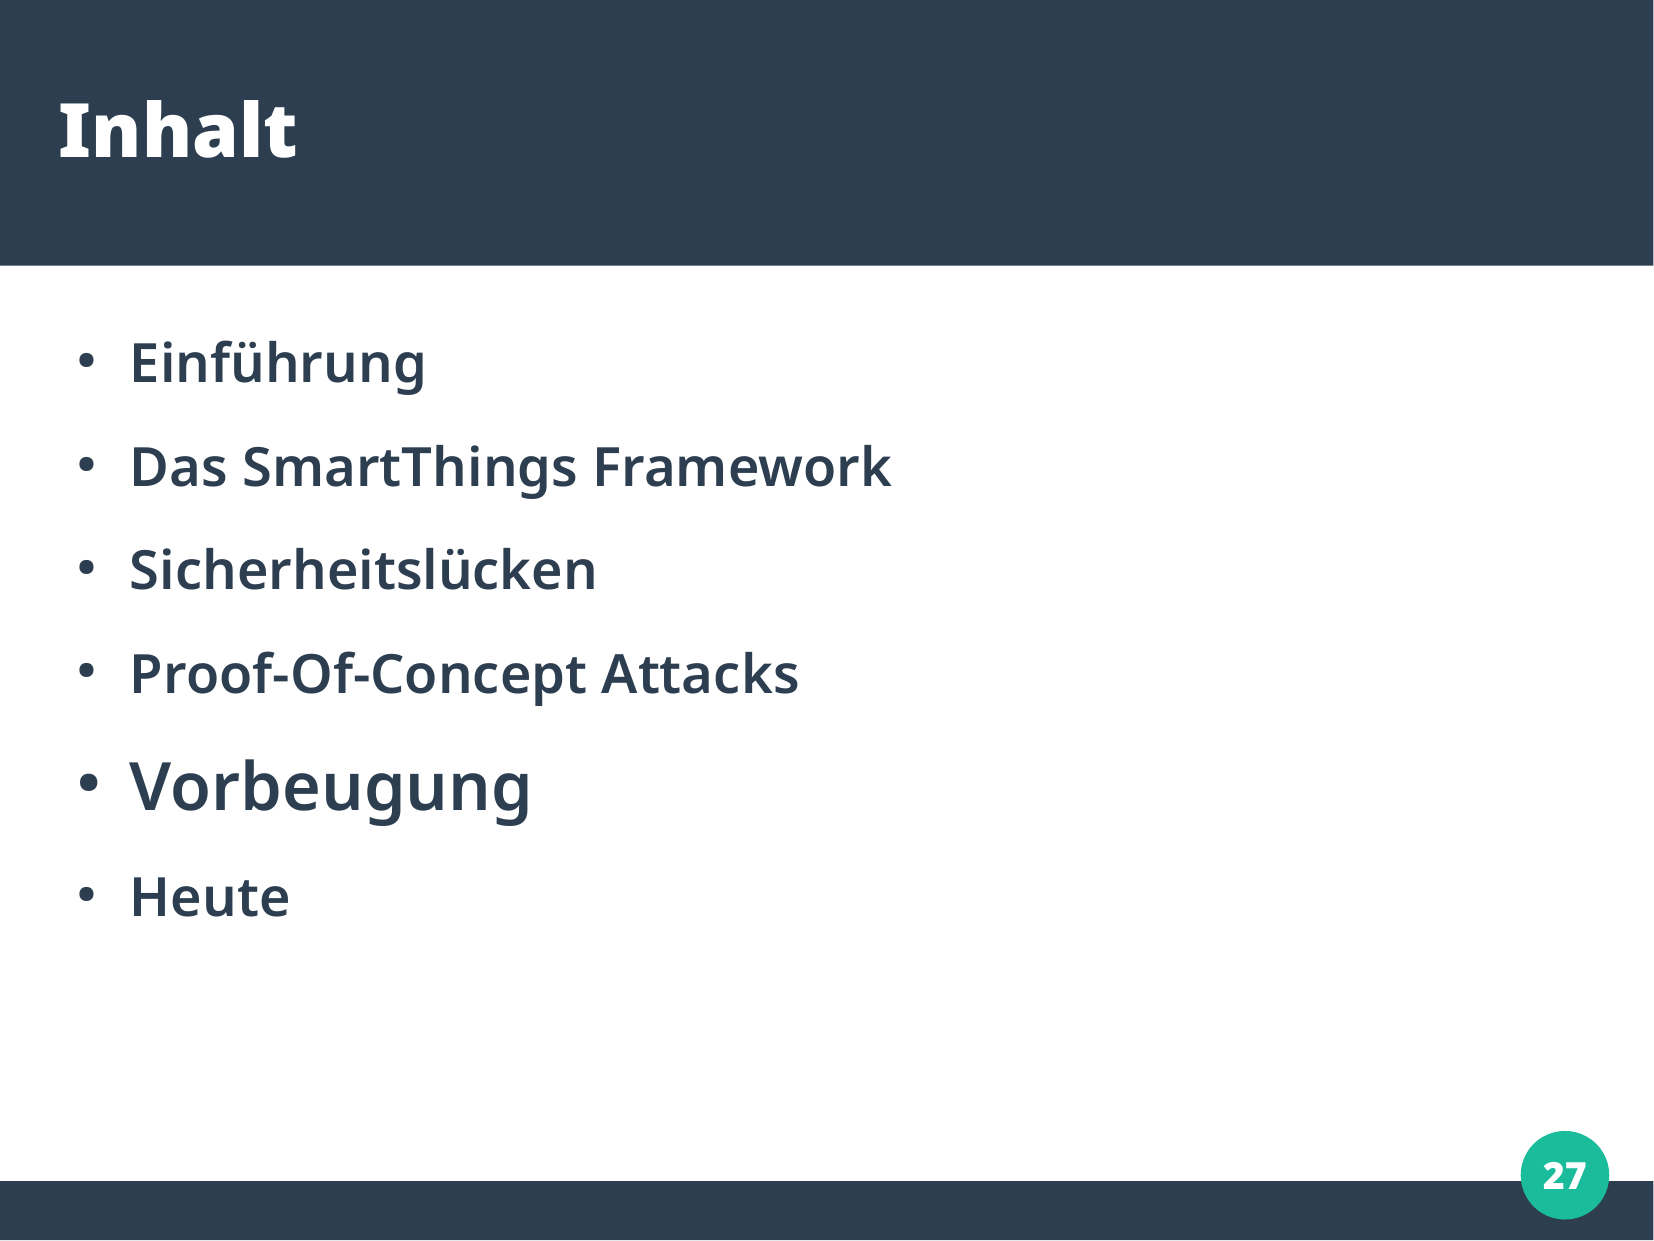

# Inhalt
Einführung
Das SmartThings Framework
Sicherheitslücken
Proof-Of-Concept Attacks
Vorbeugung
Heute
27